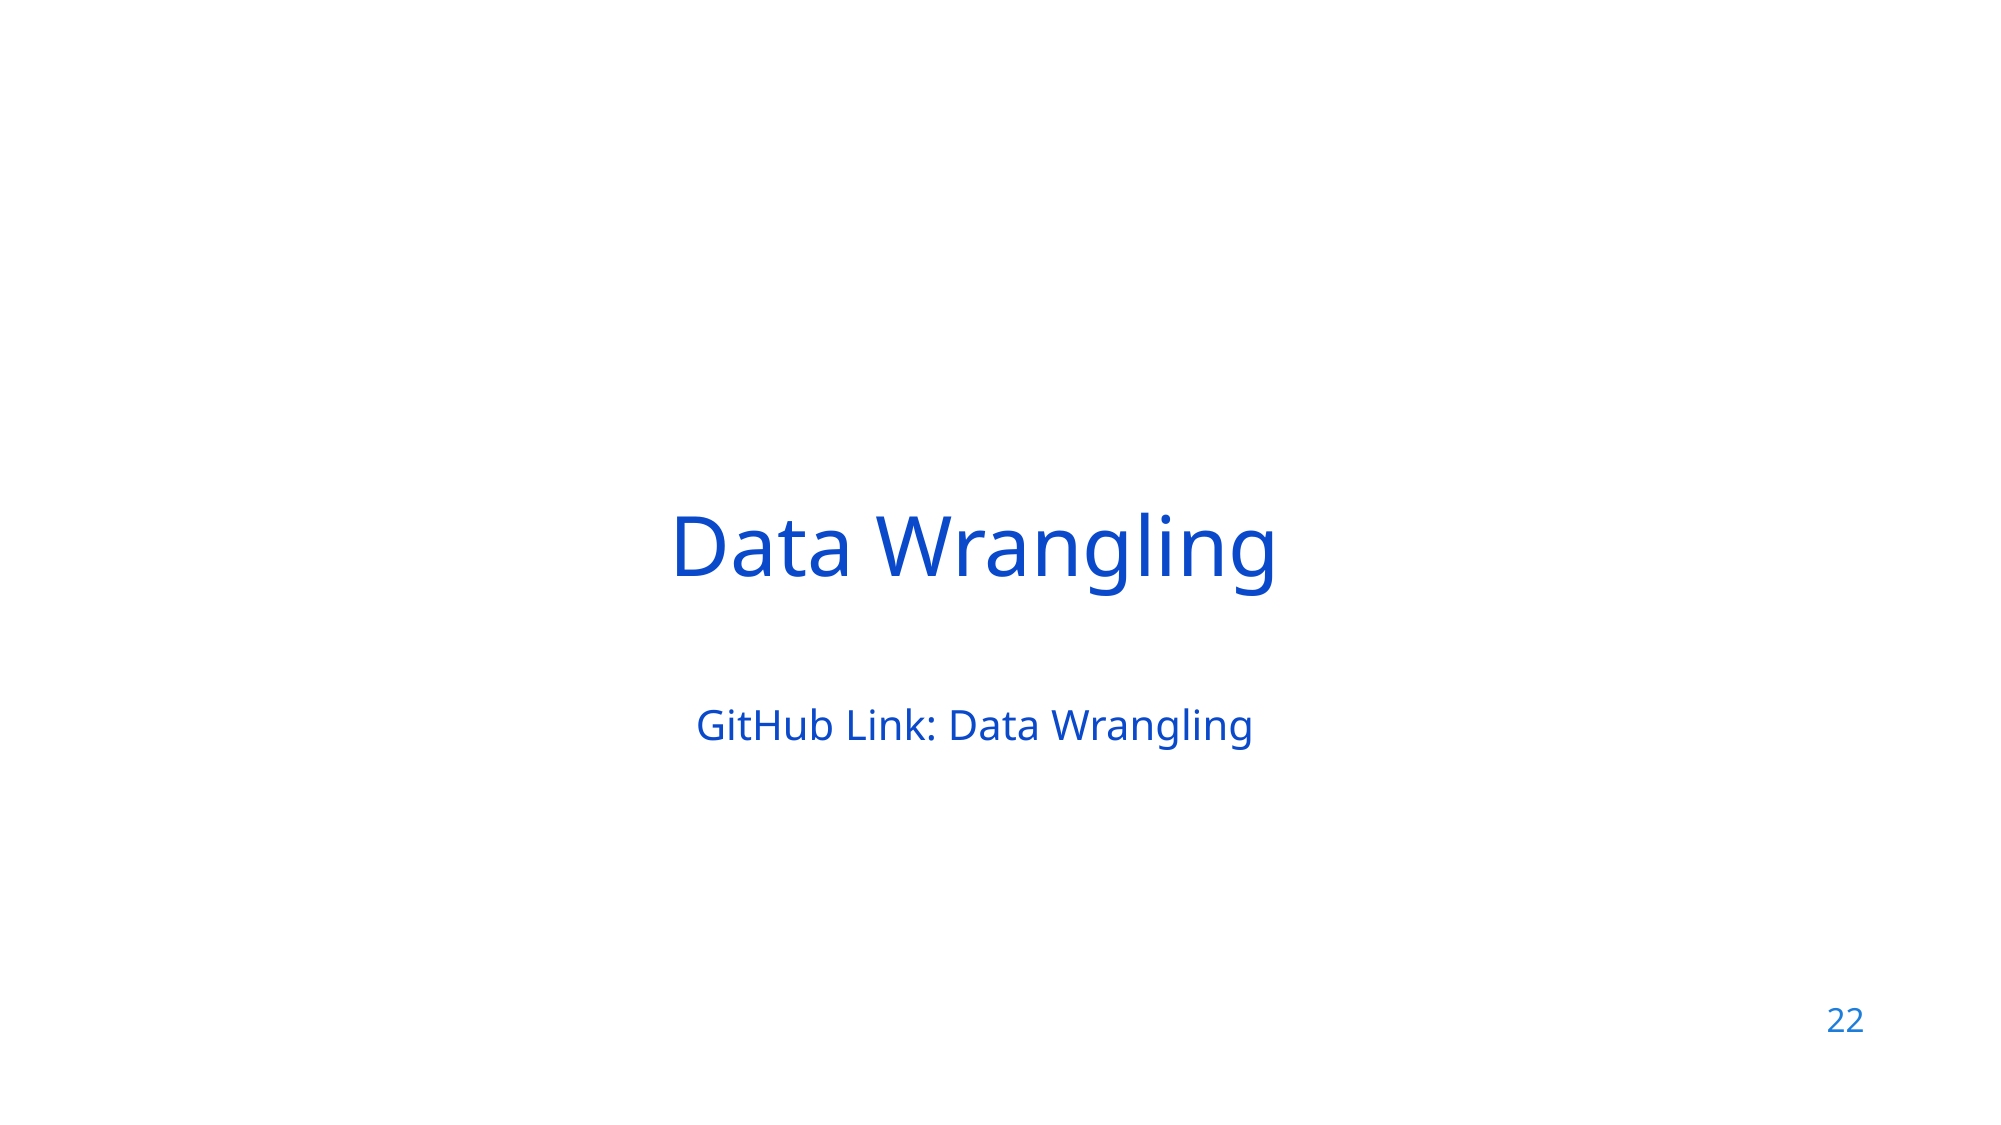

Data Wrangling
GitHub Link: Data Wrangling
22